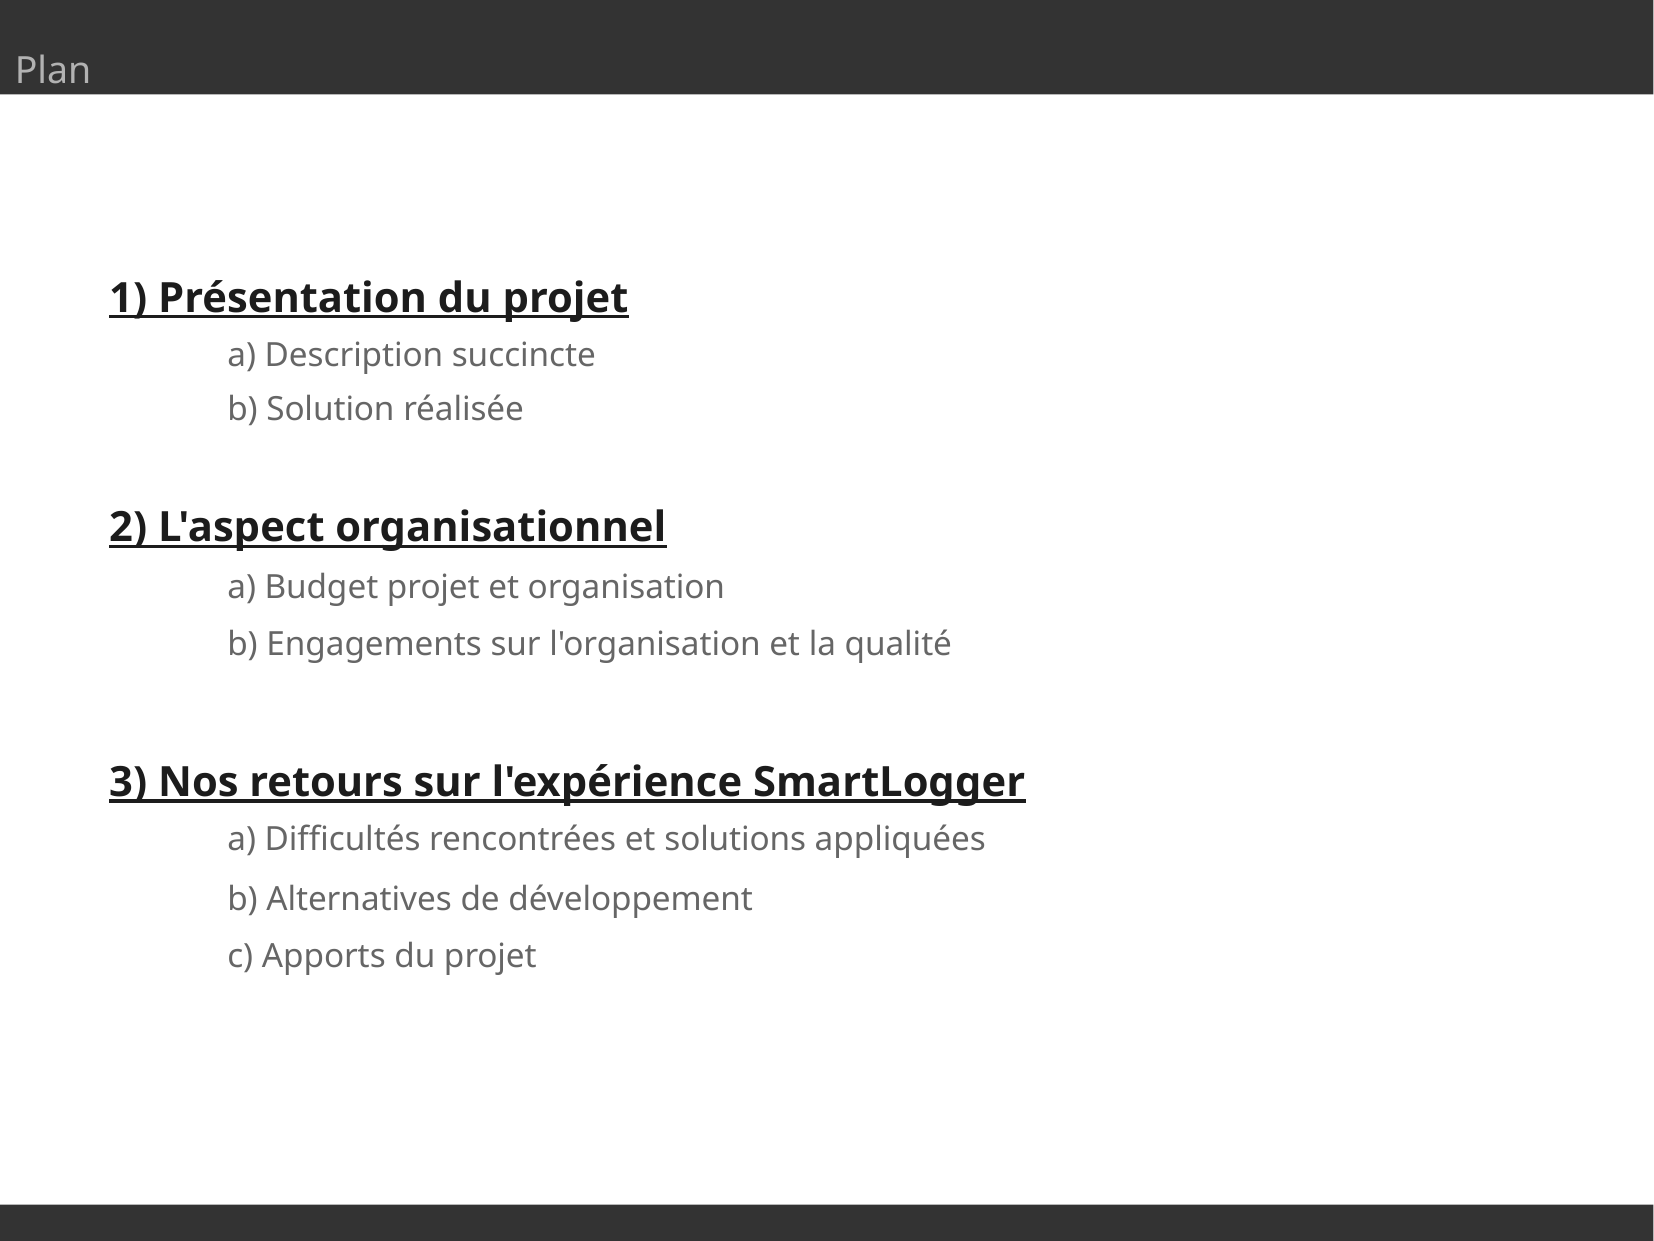

Plan
1) Présentation du projet
a) Description succincte
b) Solution réalisée
2) L'aspect organisationnel
a) Budget projet et organisation
b) Engagements sur l'organisation et la qualité
3) Nos retours sur l'expérience SmartLogger
a) Difficultés rencontrées et solutions appliquées
b) Alternatives de développement
c) Apports du projet